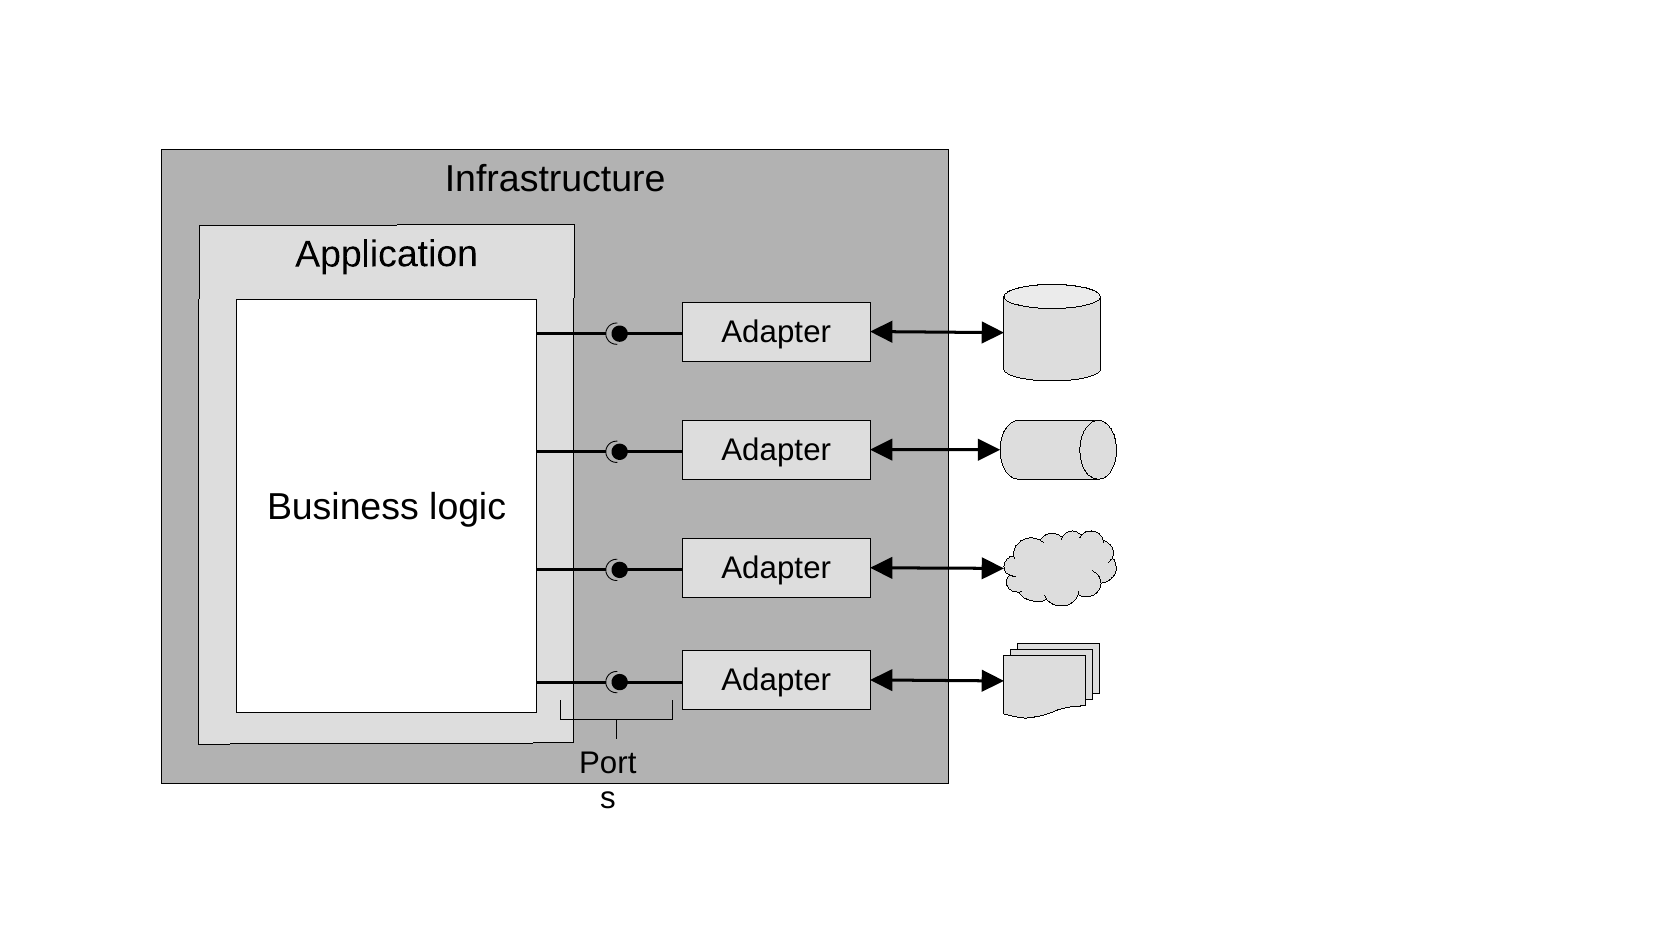

Infrastructure
Application
Business logic
Adapter
Adapter
Adapter
Adapter
Ports